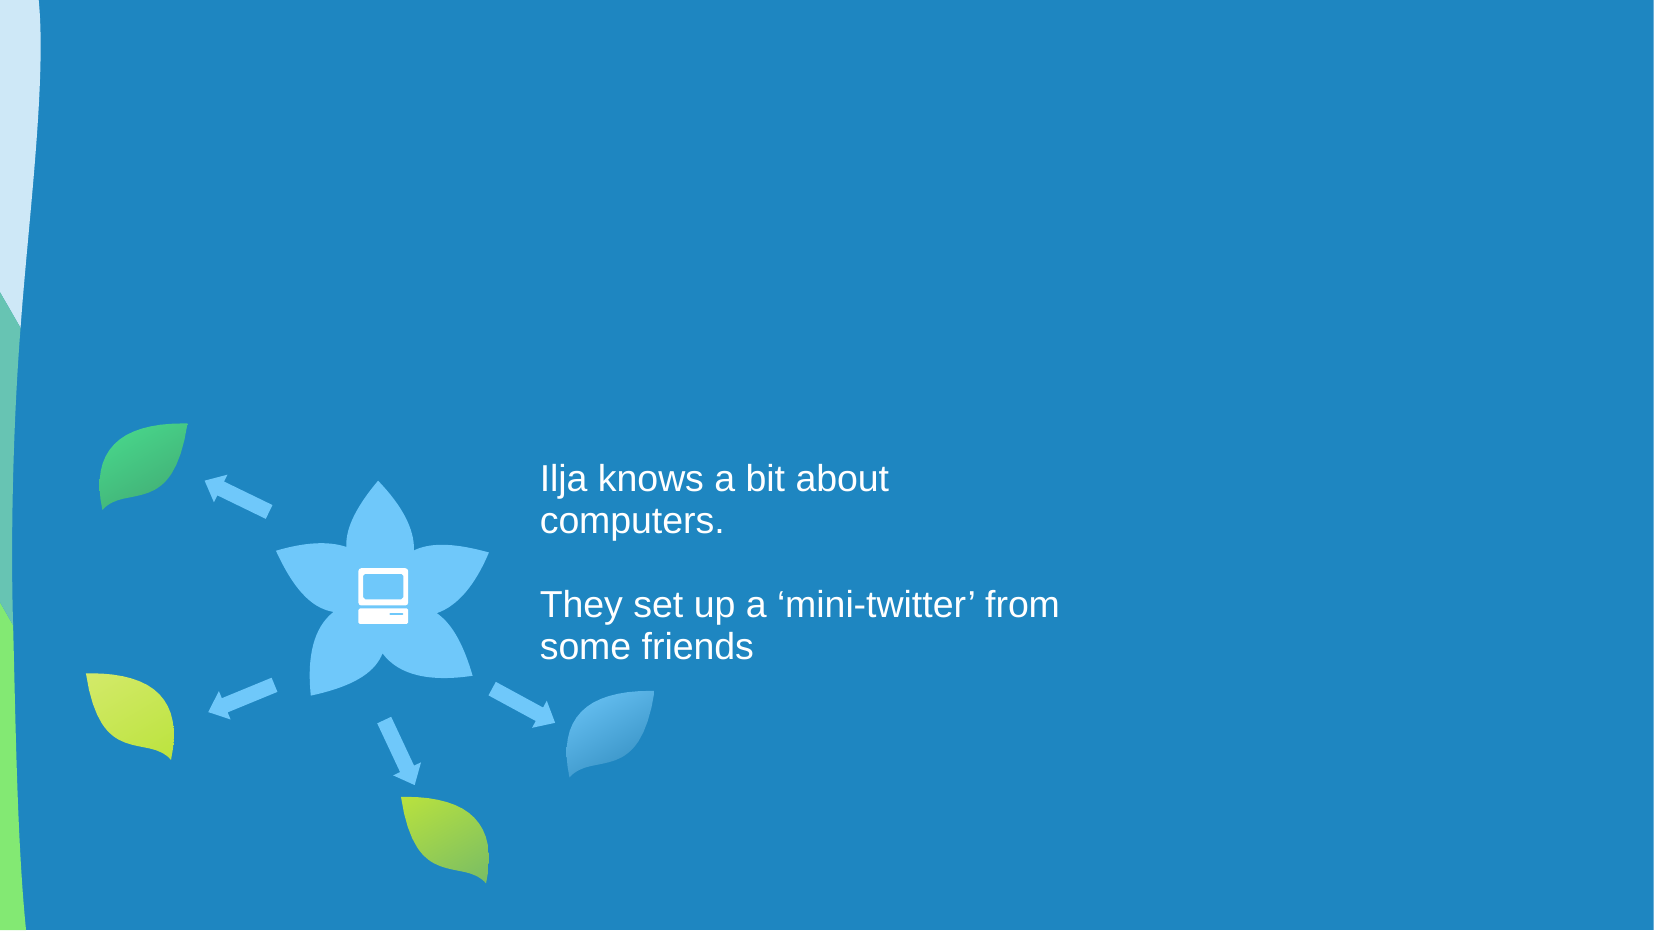

Ilja knows a bit about computers.
They set up a ‘mini-twitter’ from some friends